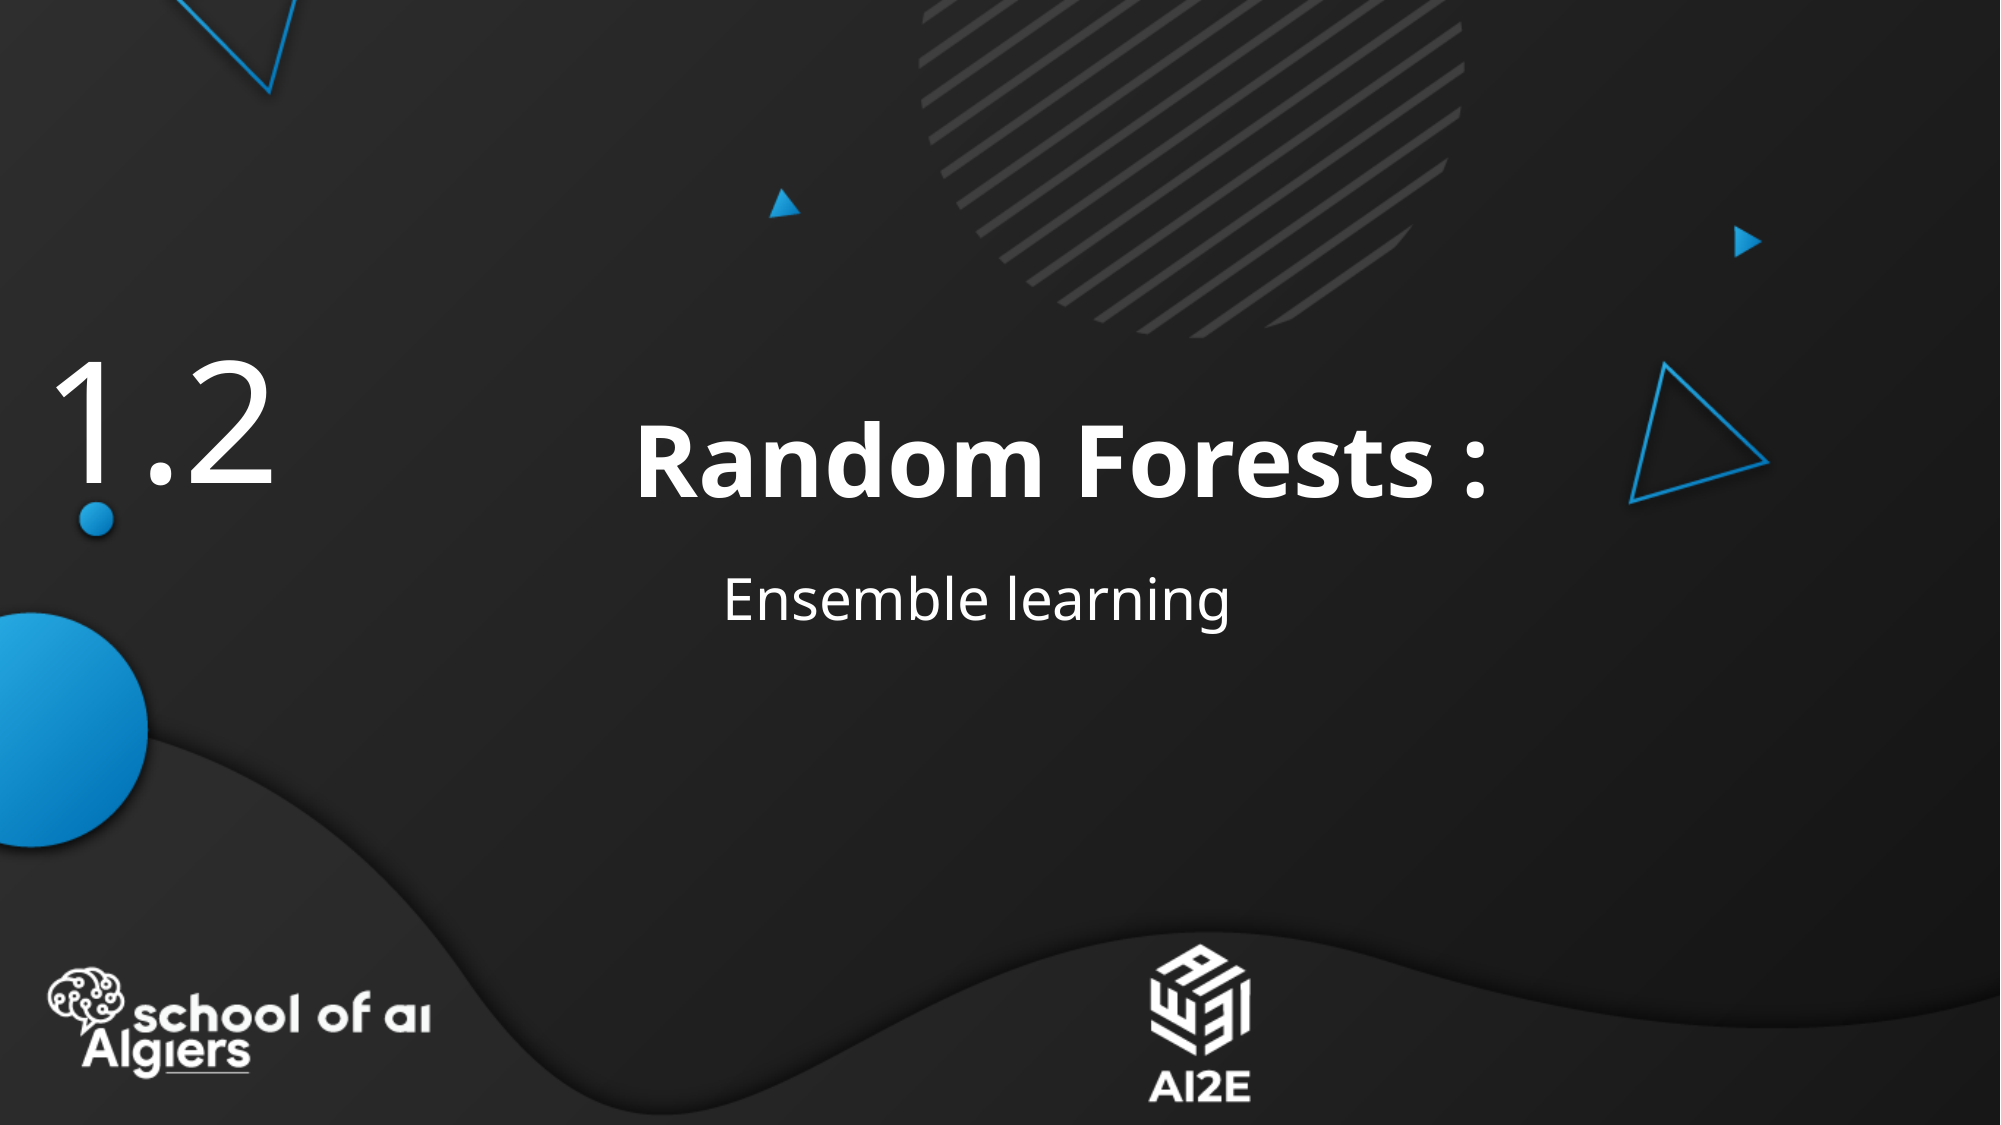

1.2
# Random Forests :
Ensemble learning